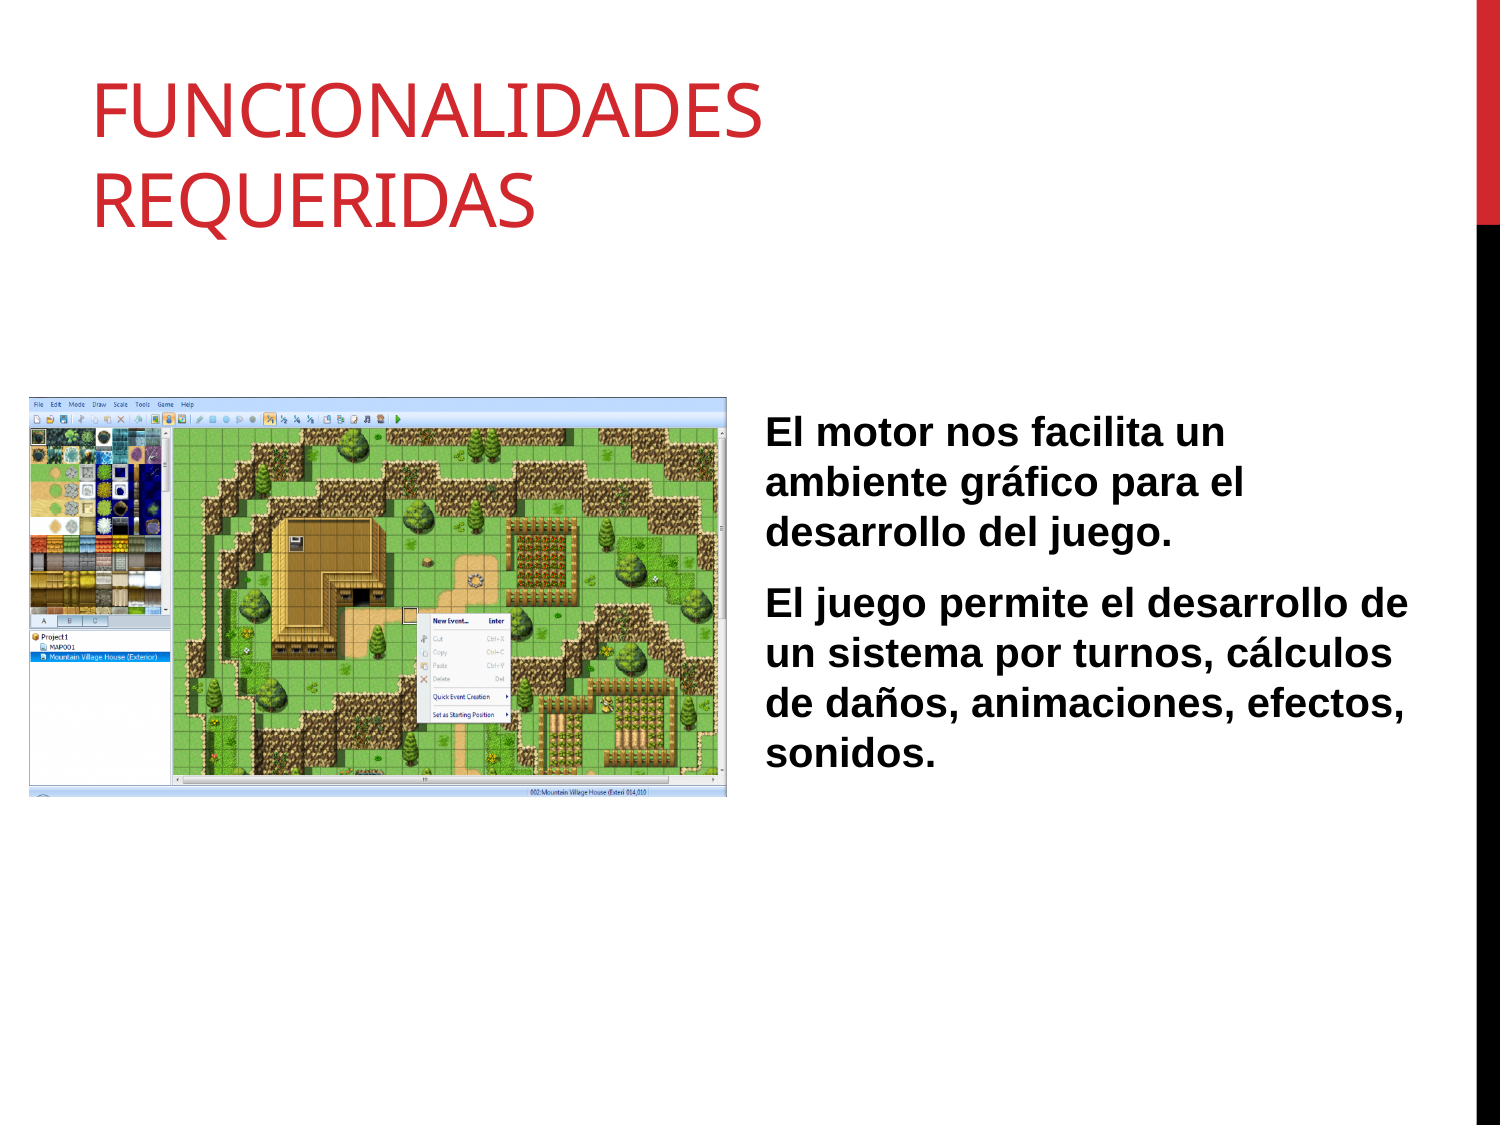

# Funcionalidades Requeridas
El motor nos facilita un ambiente gráfico para el desarrollo del juego.
El juego permite el desarrollo de un sistema por turnos, cálculos de daños, animaciones, efectos, sonidos.